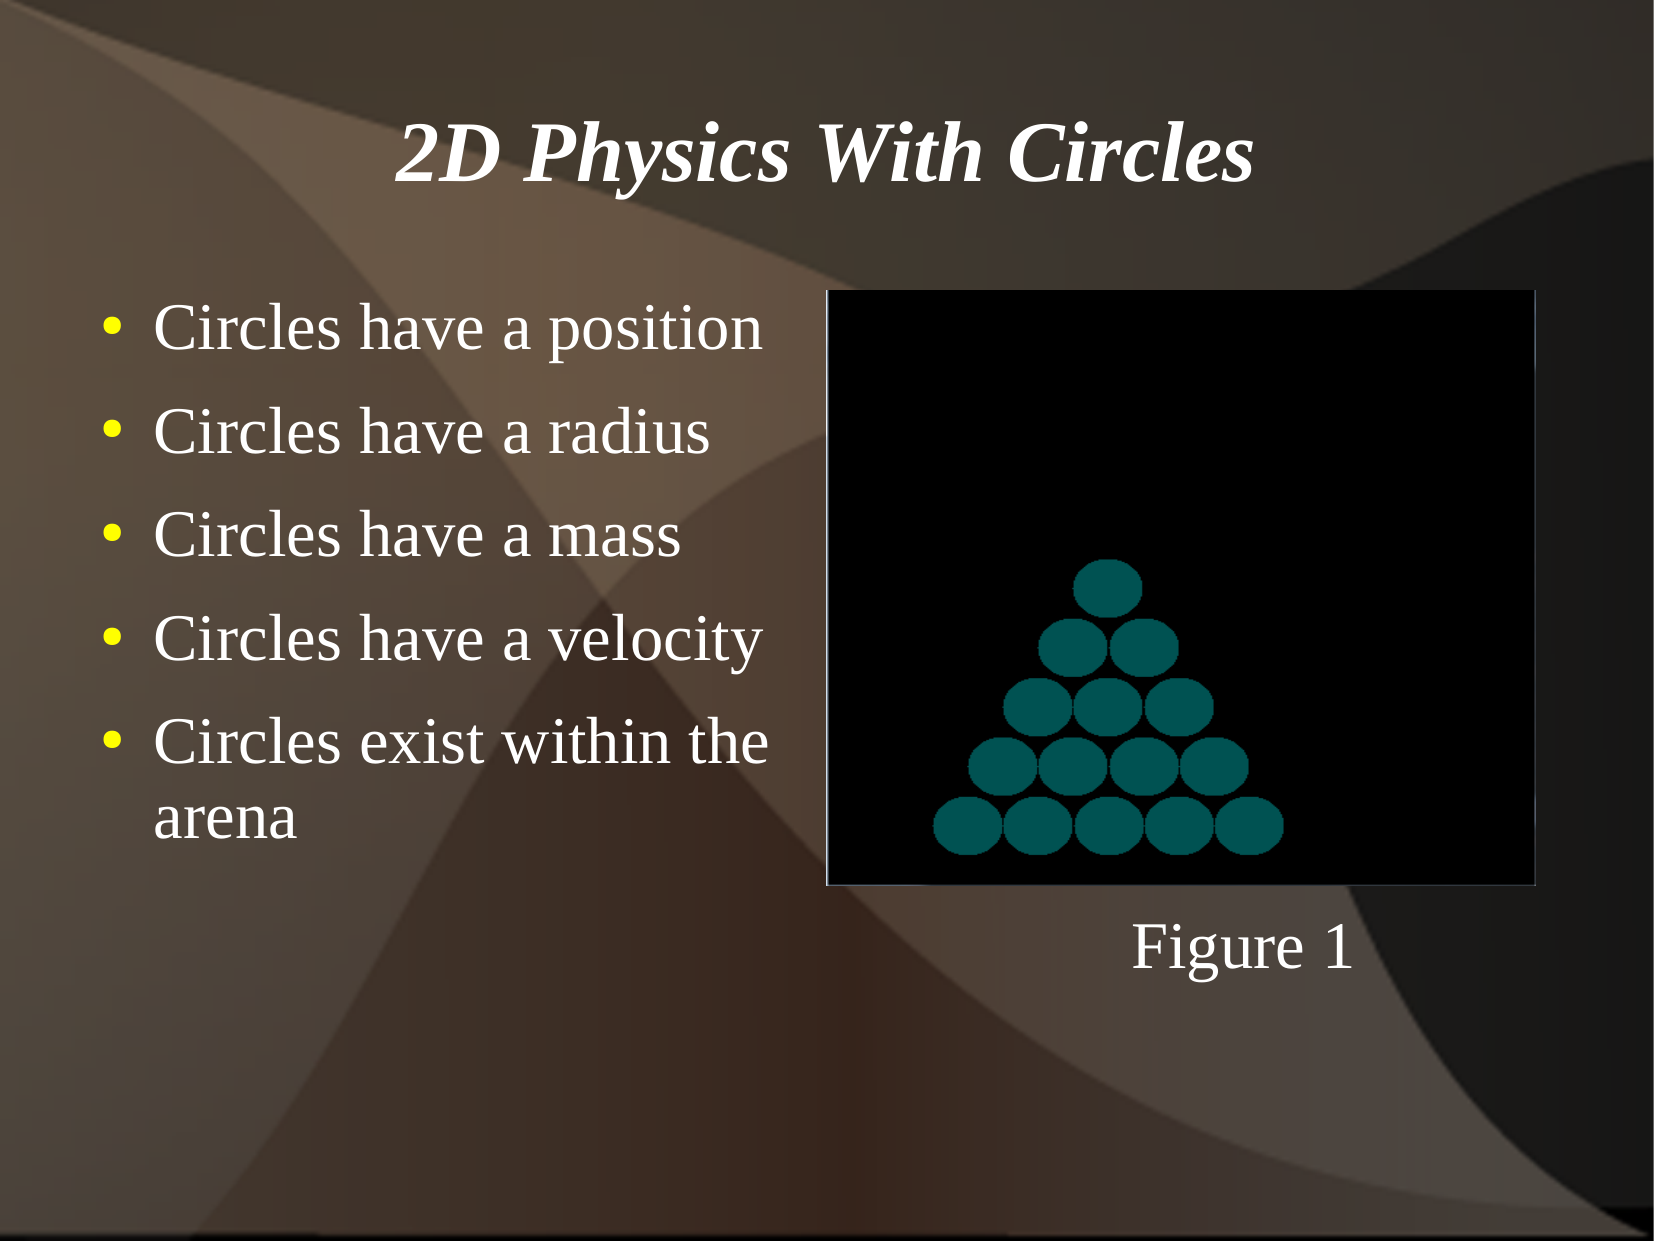

# 2D Physics With Circles
Circles have a position
Circles have a radius
Circles have a mass
Circles have a velocity
Circles exist within the arena
Figure 1